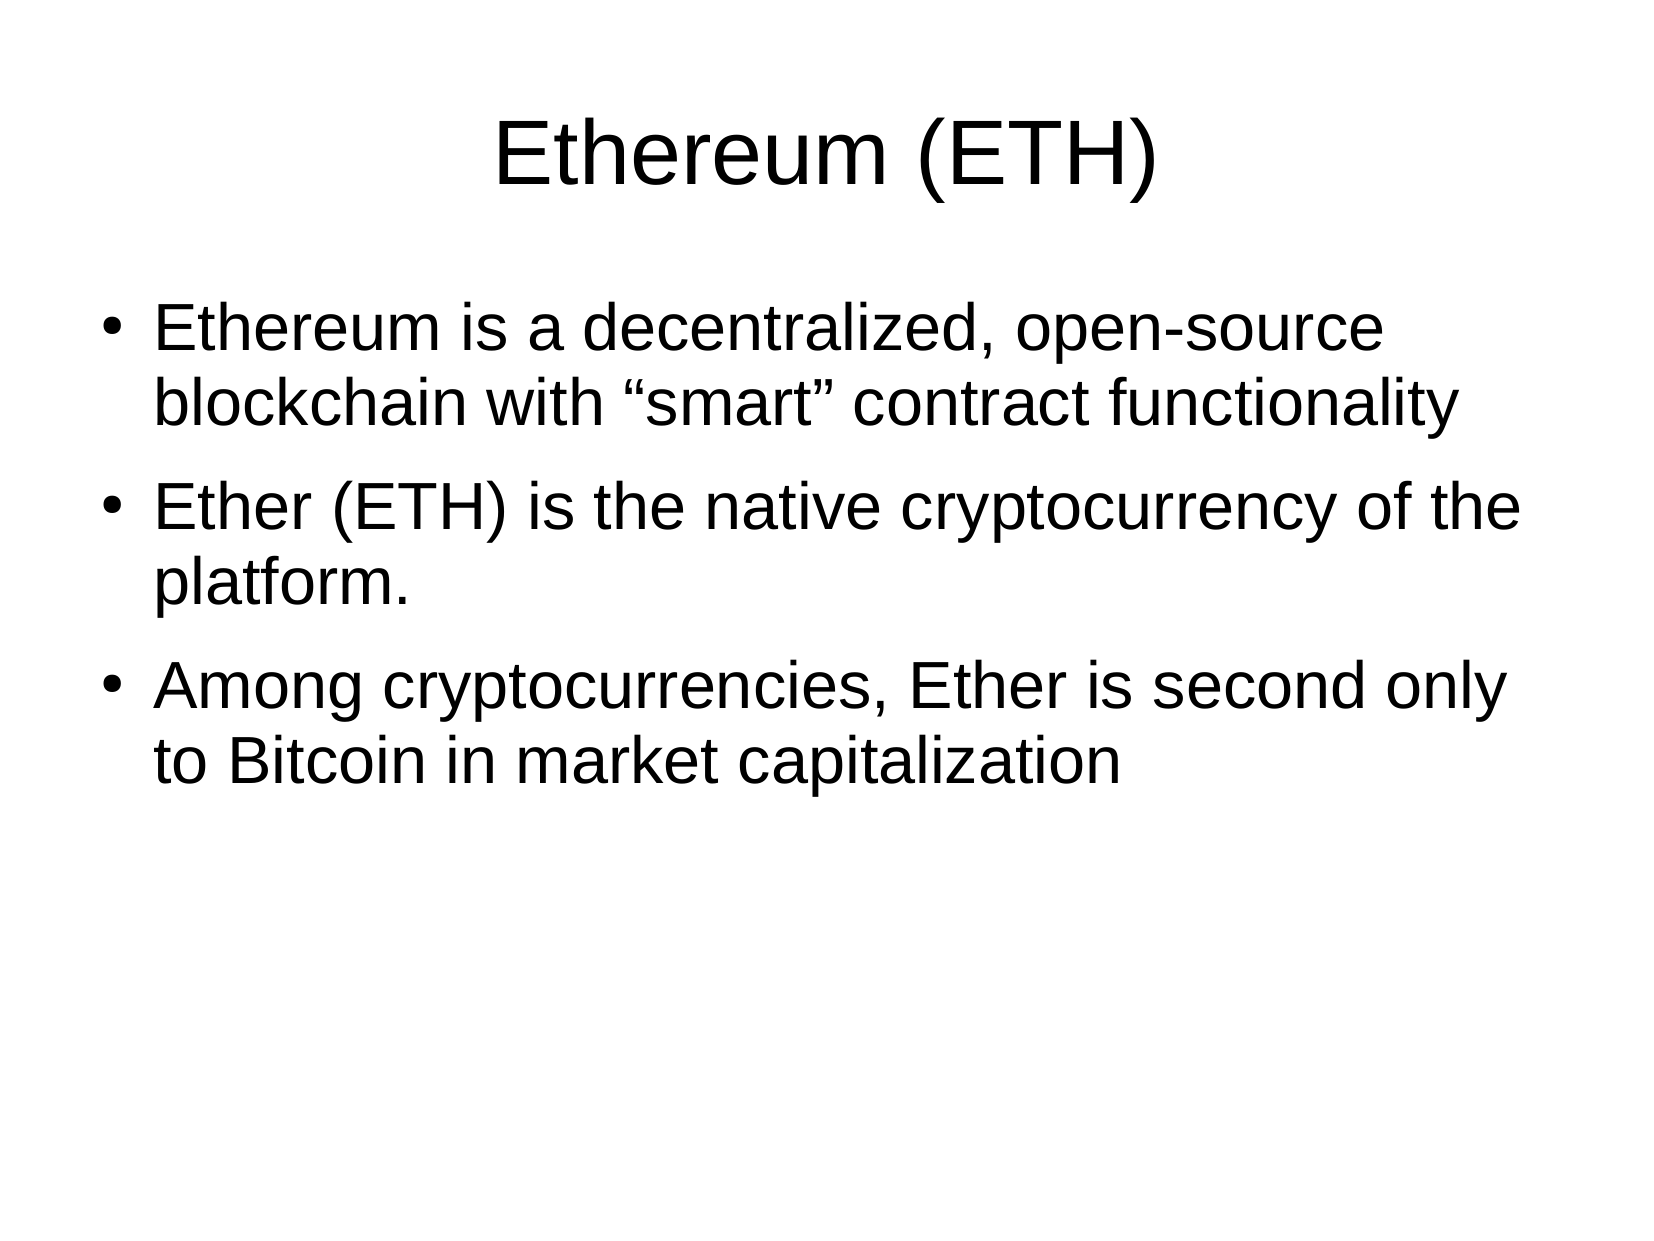

# Ethereum (ETH)
Ethereum is a decentralized, open-source blockchain with “smart” contract functionality
Ether (ETH) is the native cryptocurrency of the platform.
Among cryptocurrencies, Ether is second only to Bitcoin in market capitalization